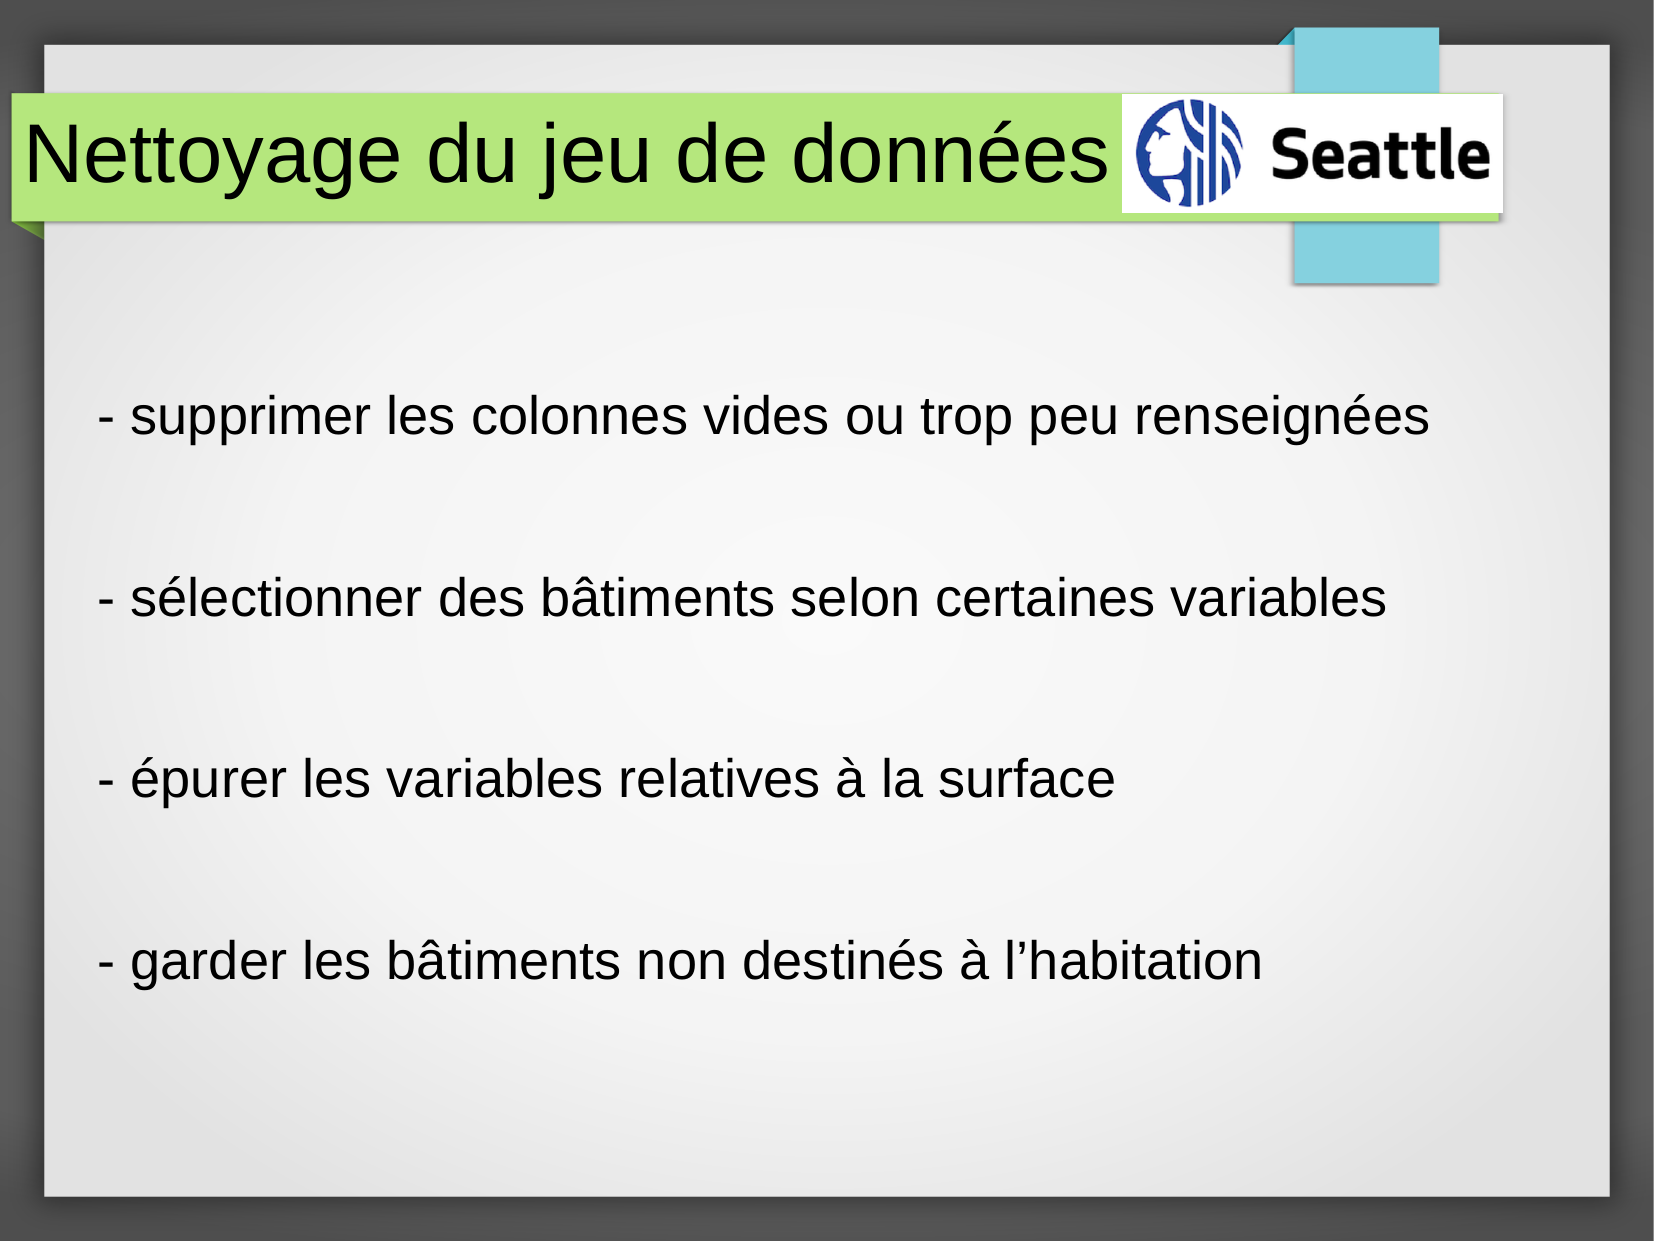

# Nettoyage du jeu de données
- supprimer les colonnes vides ou trop peu renseignées
- sélectionner des bâtiments selon certaines variables
- épurer les variables relatives à la surface
- garder les bâtiments non destinés à l’habitation